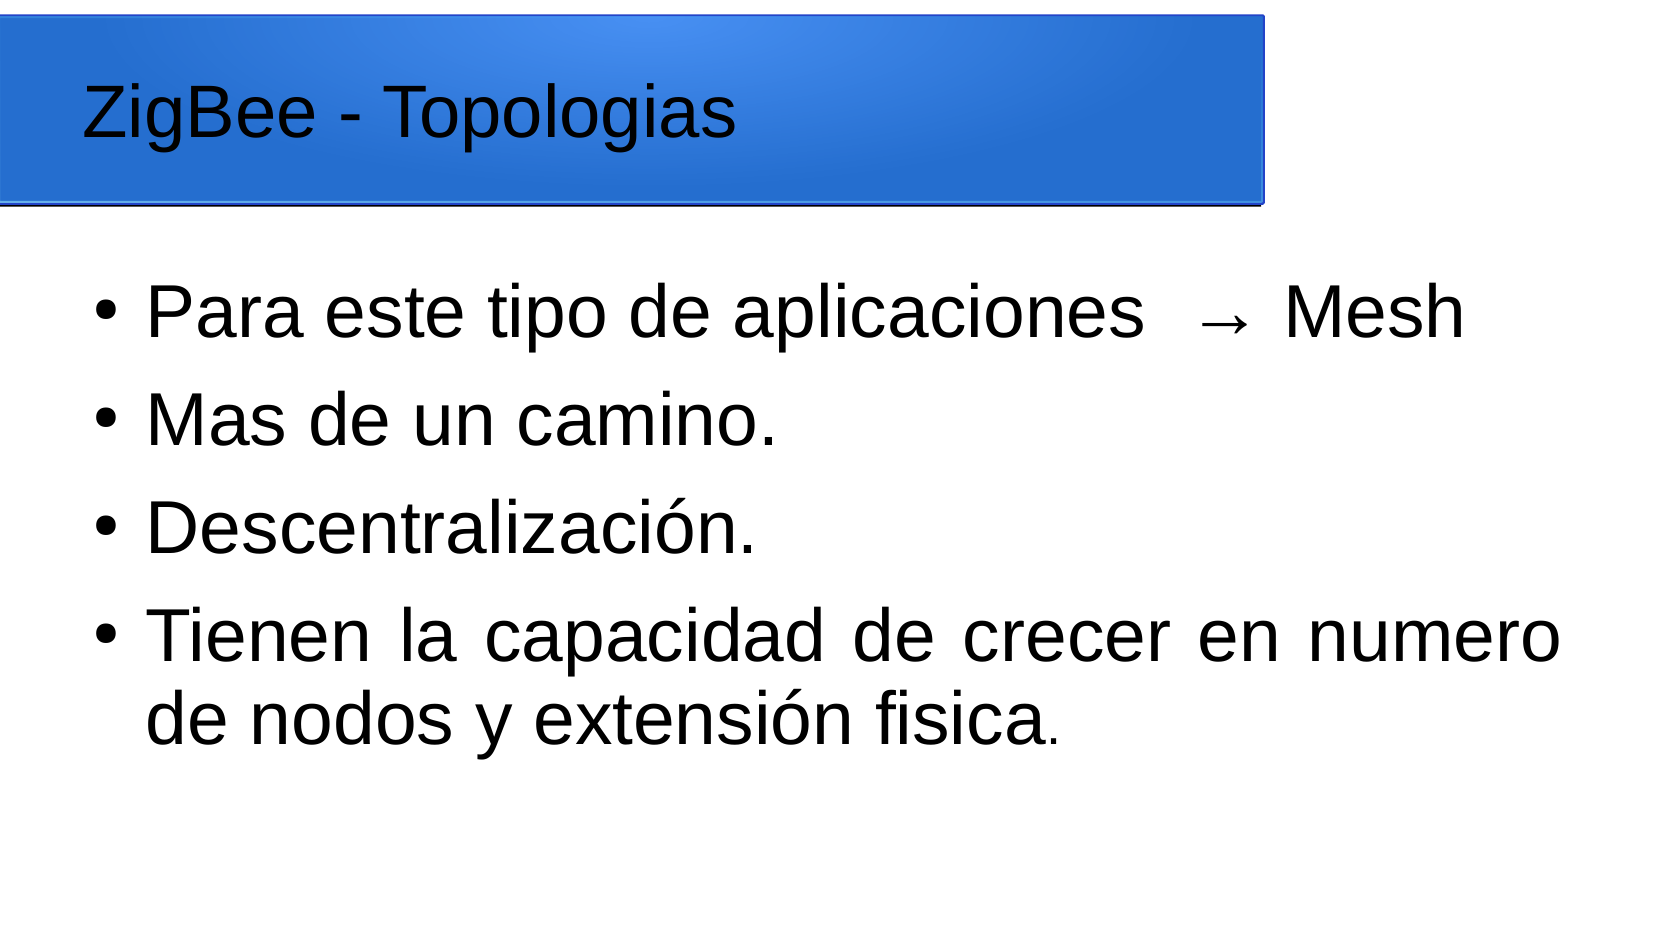

# ZigBee - Topologias
Para este tipo de aplicaciones → Mesh
Mas de un camino.
Descentralización.
Tienen la capacidad de crecer en numero de nodos y extensión fisica.